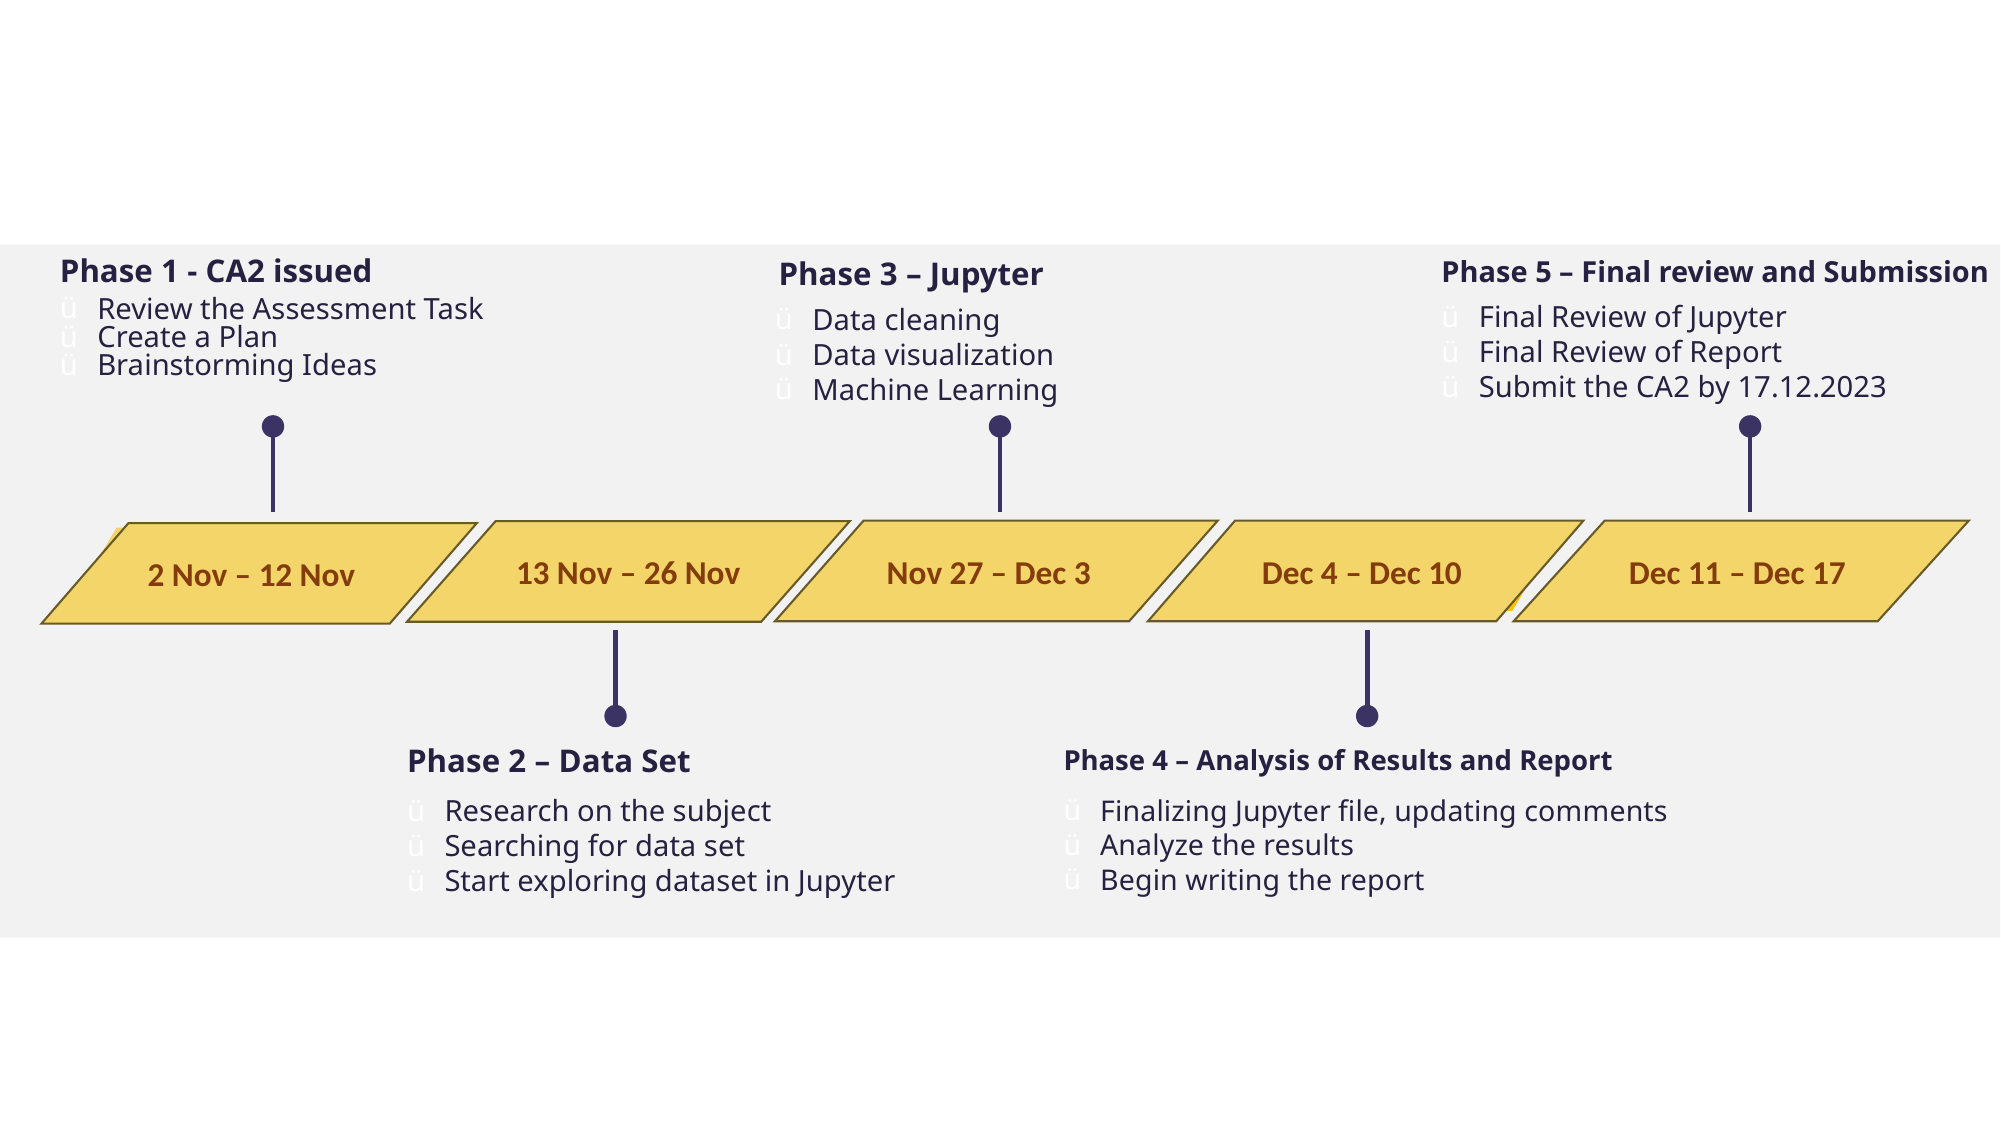

# Project Timeline
Phase 1 - CA2 issued
Phase 5 – Final review and Submission
Phase 3 – Jupyter
Review the Assessment Task
Create a Plan
Brainstorming Ideas
Final Review of Jupyter
Final Review of Report
Submit the CA2 by 17.12.2023
Data cleaning
Data visualization
Machine Learning
Nov 27 – Dec 3
Dec 4 – Dec 10
Dec 11 – Dec 17
13 Nov – 26 Nov
2 Nov – 12 Nov
Phase 2 – Data Set
Phase 4 – Analysis of Results and Report
Research on the subject
Searching for data set
Start exploring dataset in Jupyter
Finalizing Jupyter file, updating comments
Analyze the results
Begin writing the report
CCT Dublin - CA2 Strategic Thinking
17 December 2023
By Miroslava Slavikova